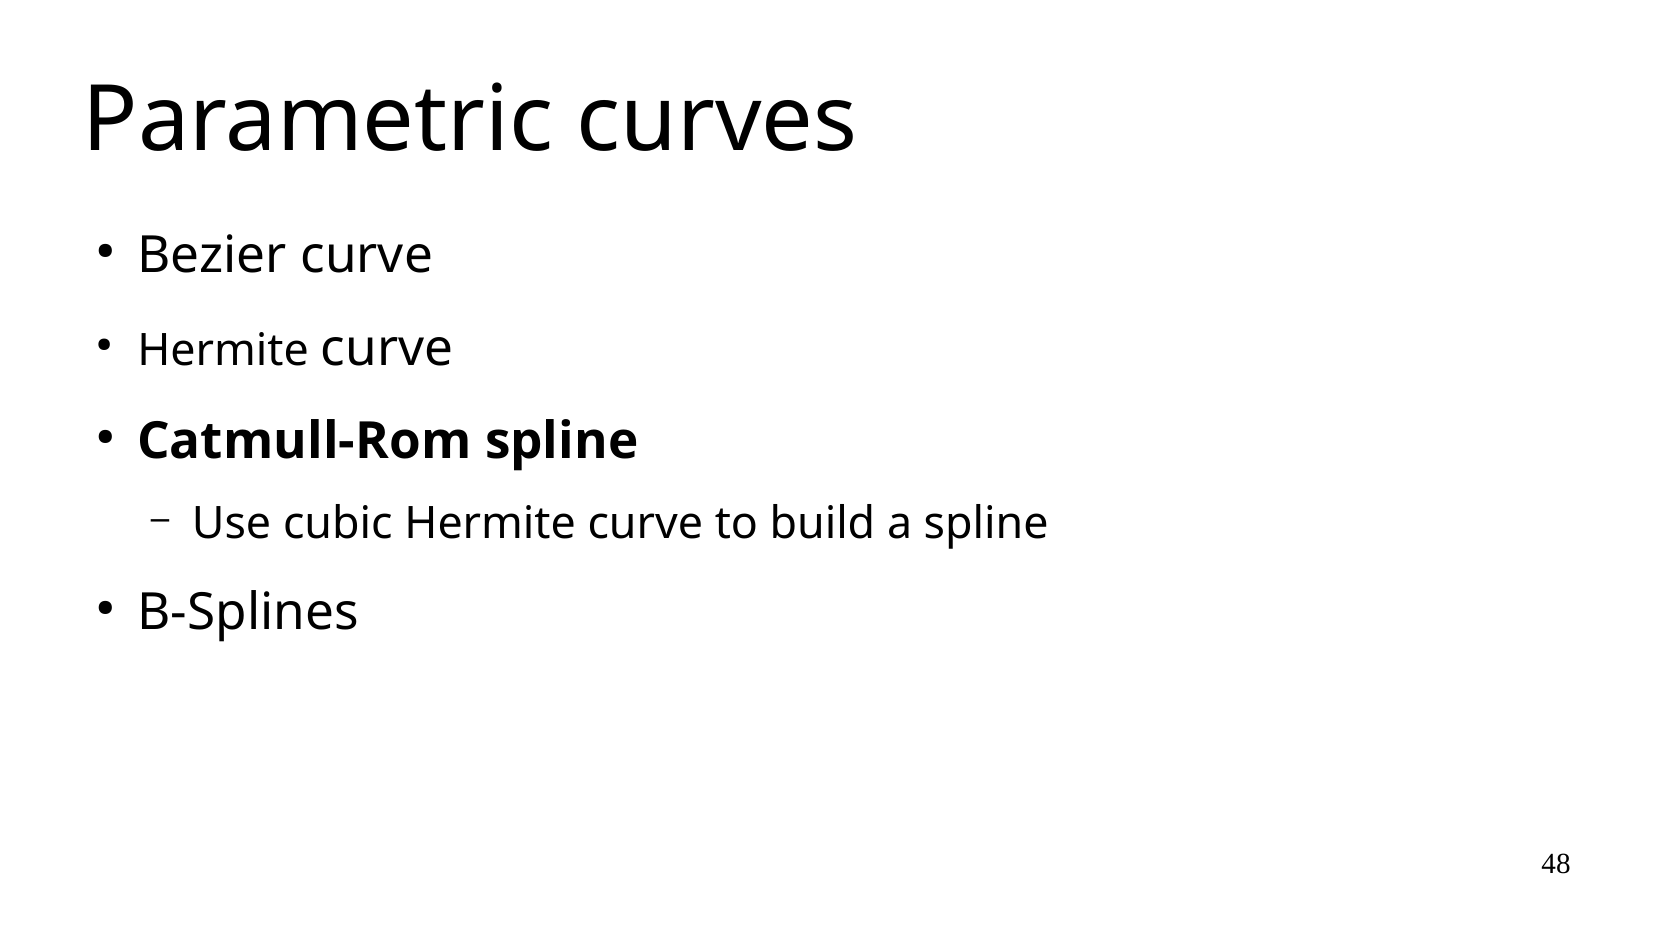

# Parametric curves
Bezier curve
Hermite curve
Catmull-Rom spline
Use cubic Hermite curve to build a spline
B-Splines
48